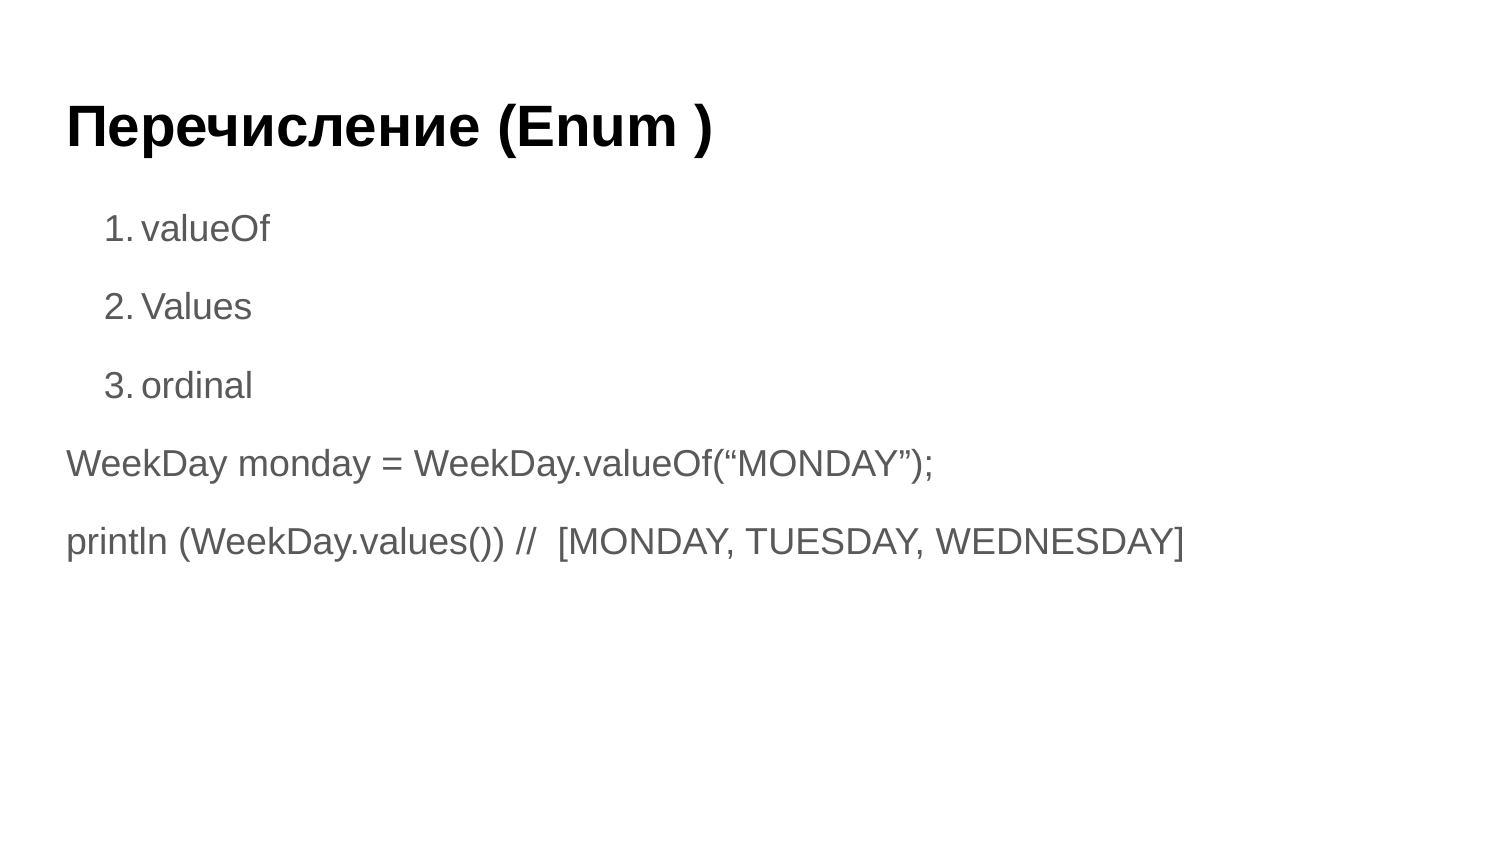

# Перечисление (Enum )
valueOf
Values
ordinal
WeekDay monday = WeekDay.valueOf(“MONDAY”);
println (WeekDay.values()) // [MONDAY, TUESDAY, WEDNESDAY]